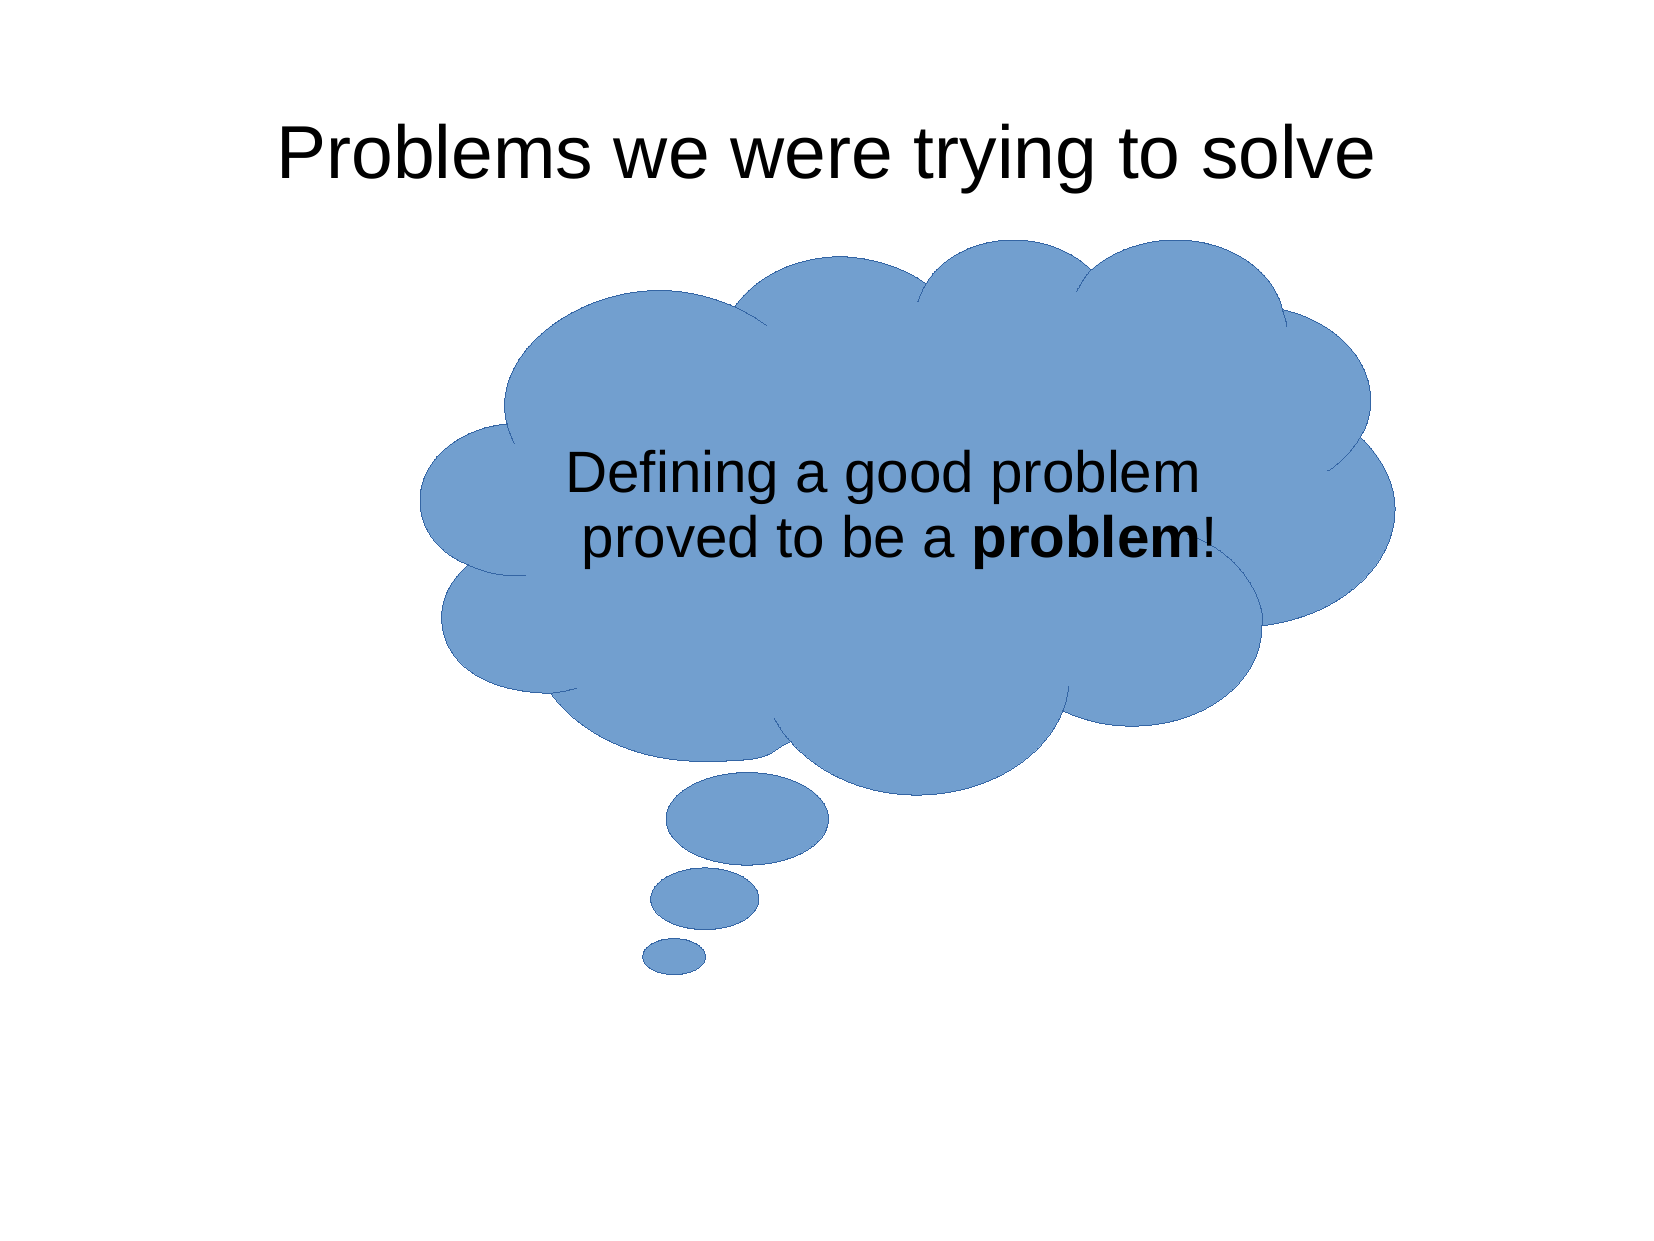

# Problems we were trying to solve
Defining a good problem
 proved to be a problem!